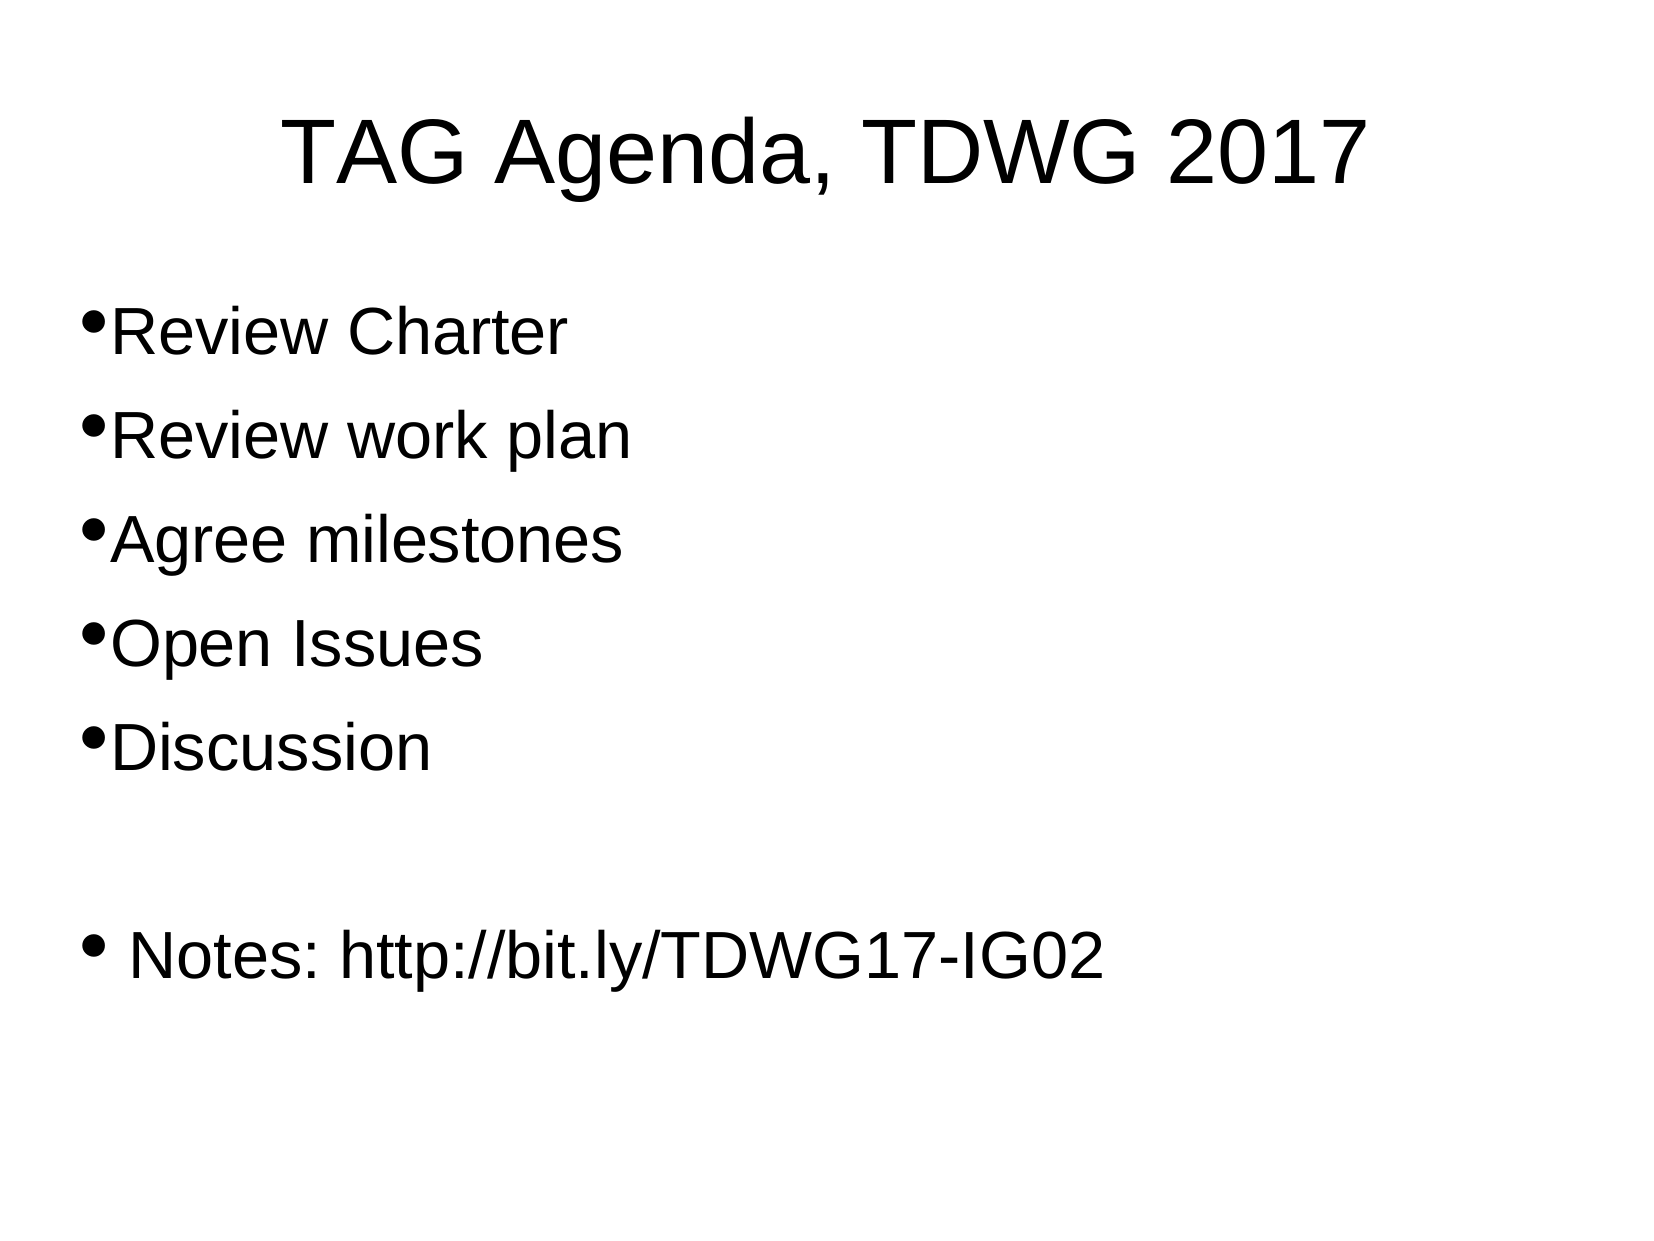

# TAG Agenda, TDWG 2017
Review Charter
Review work plan
Agree milestones
Open Issues
Discussion
 Notes: http://bit.ly/TDWG17-IG02